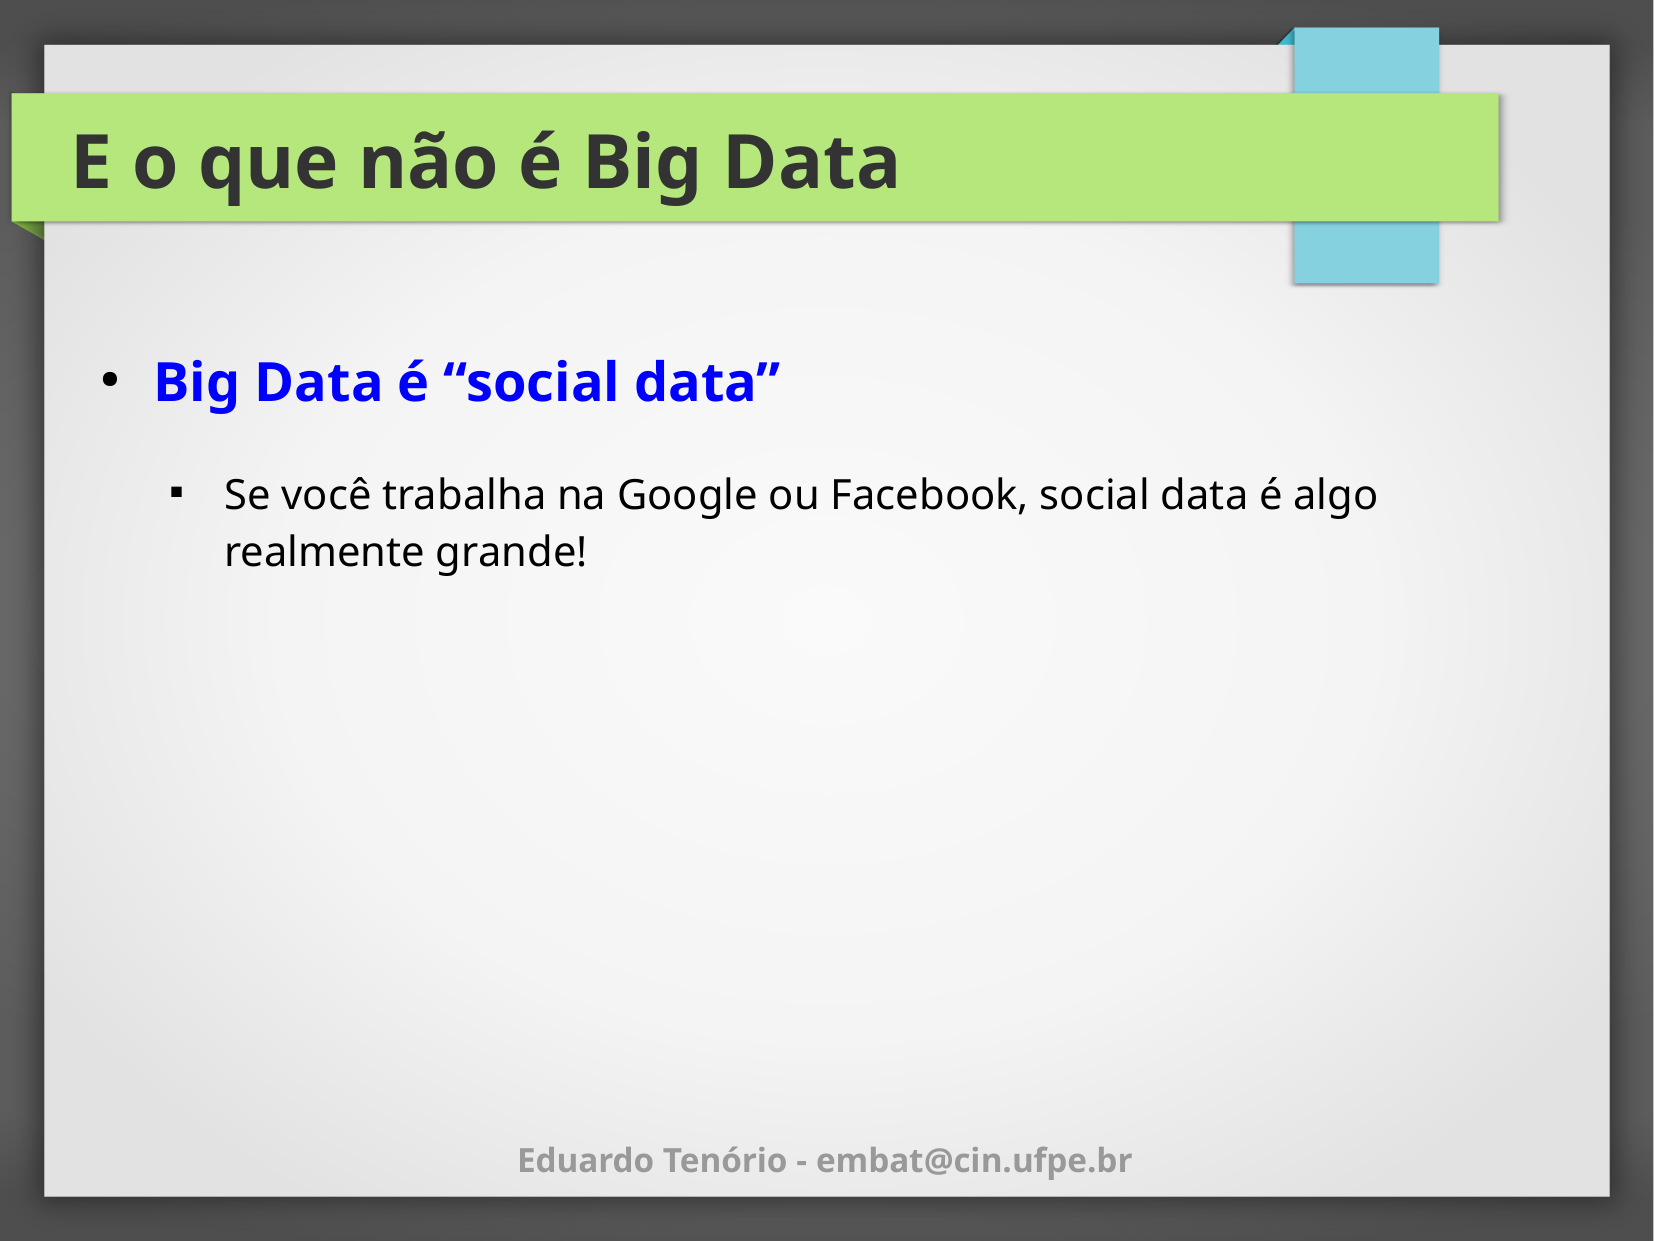

# E o que não é Big Data
Big Data é “social data”
Se você trabalha na Google ou Facebook, social data é algo realmente grande!
Eduardo Tenório - embat@cin.ufpe.br